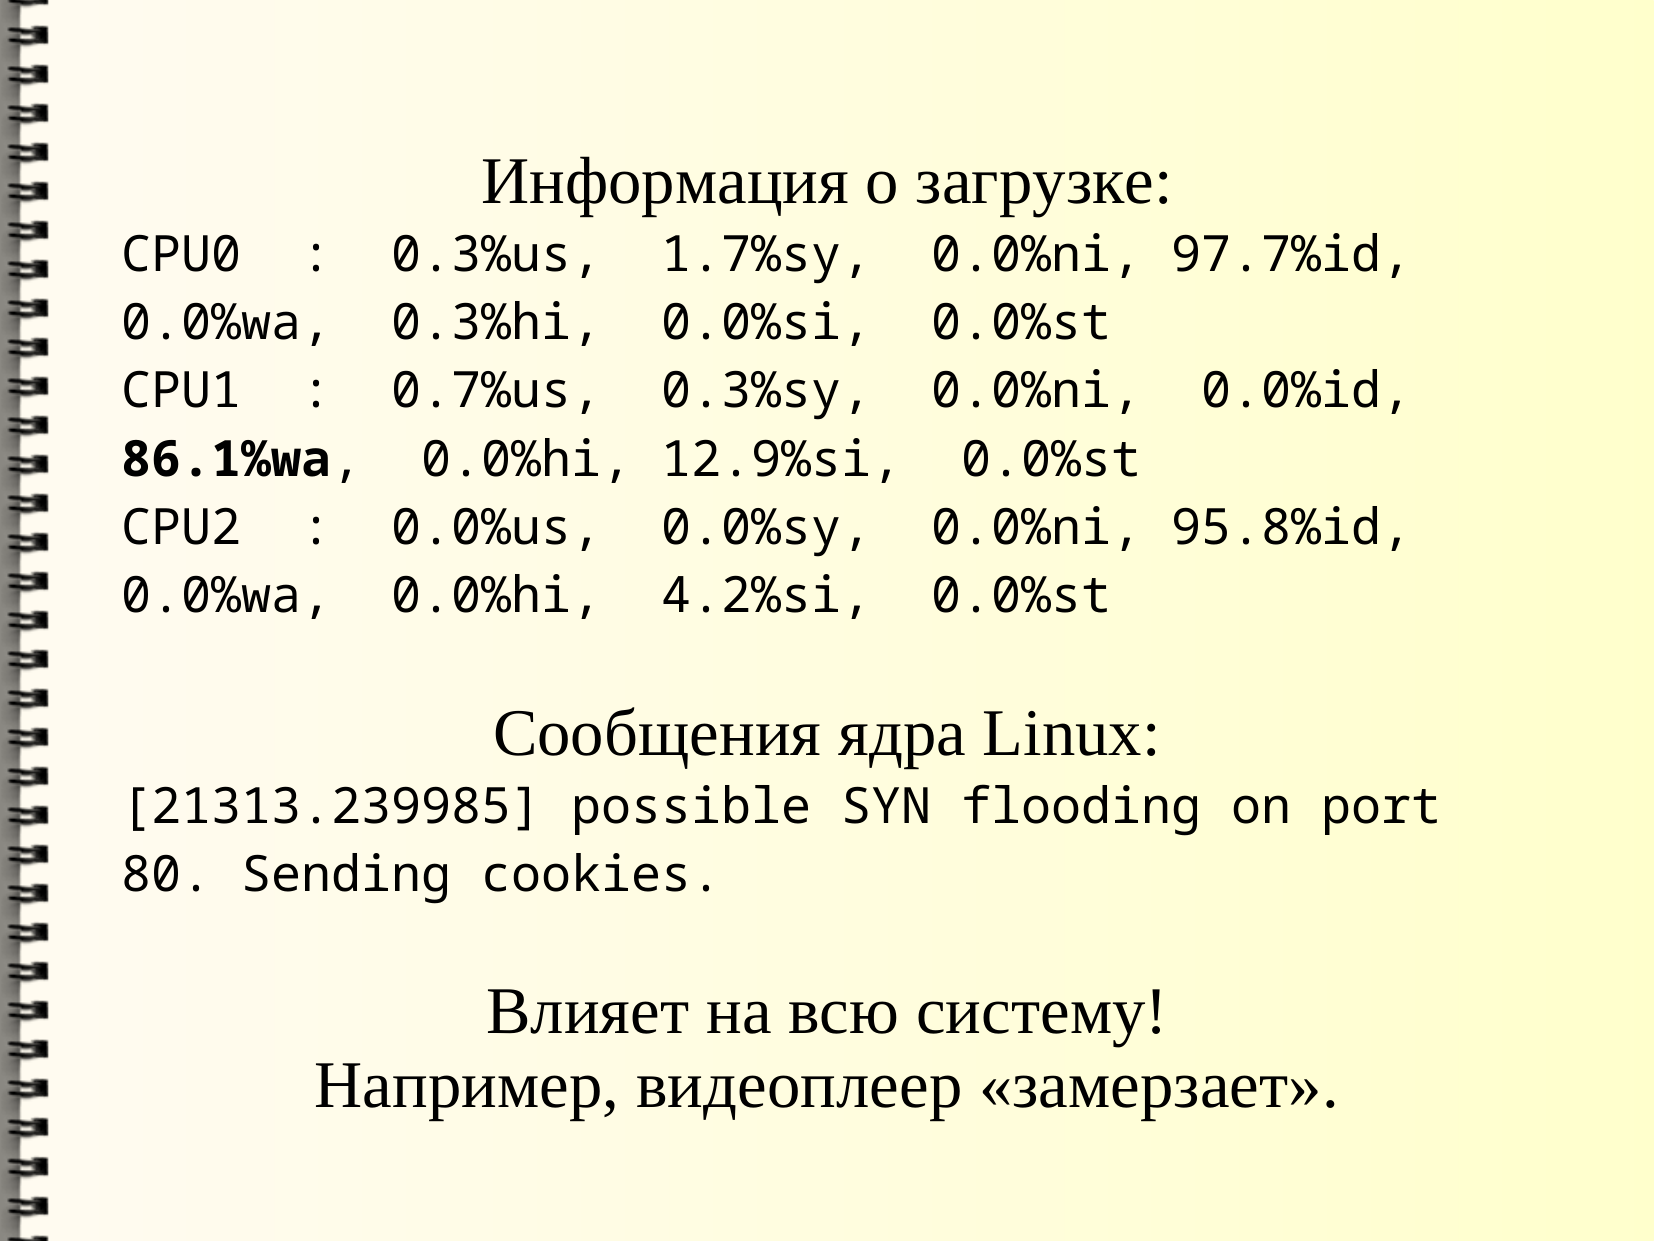

# Информация о загрузке:
CPU0 : 0.3%us, 1.7%sy, 0.0%ni, 97.7%id, 0.0%wa, 0.3%hi, 0.0%si, 0.0%st
CPU1 : 0.7%us, 0.3%sy, 0.0%ni, 0.0%id, 86.1%wa, 0.0%hi, 12.9%si, 0.0%st
CPU2 : 0.0%us, 0.0%sy, 0.0%ni, 95.8%id, 0.0%wa, 0.0%hi, 4.2%si, 0.0%st
Сообщения ядра Linux:
[21313.239985] possible SYN flooding on port 80. Sending cookies.
Влияет на всю систему!
Например, видеоплеер «замерзает».